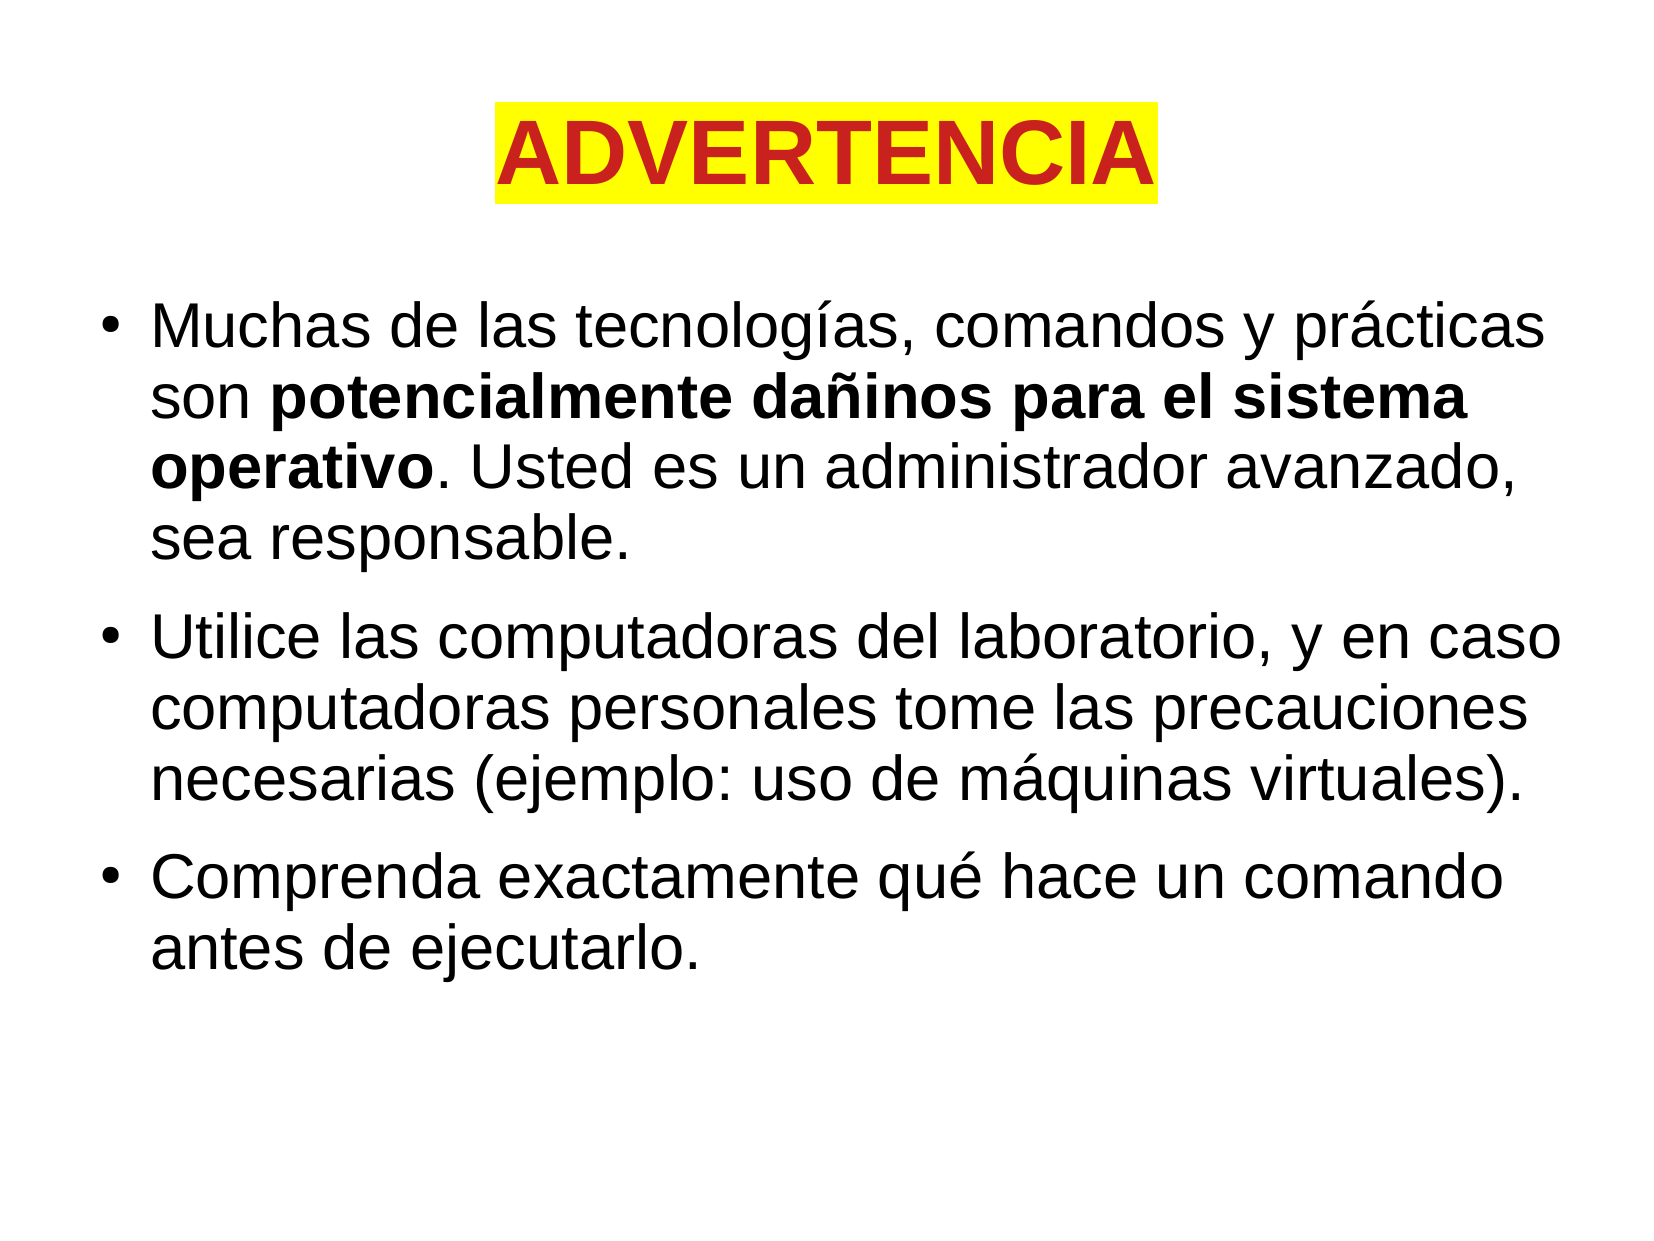

# ADVERTENCIA
Muchas de las tecnologías, comandos y prácticas son potencialmente dañinos para el sistema operativo. Usted es un administrador avanzado, sea responsable.
Utilice las computadoras del laboratorio, y en caso computadoras personales tome las precauciones necesarias (ejemplo: uso de máquinas virtuales).
Comprenda exactamente qué hace un comando antes de ejecutarlo.